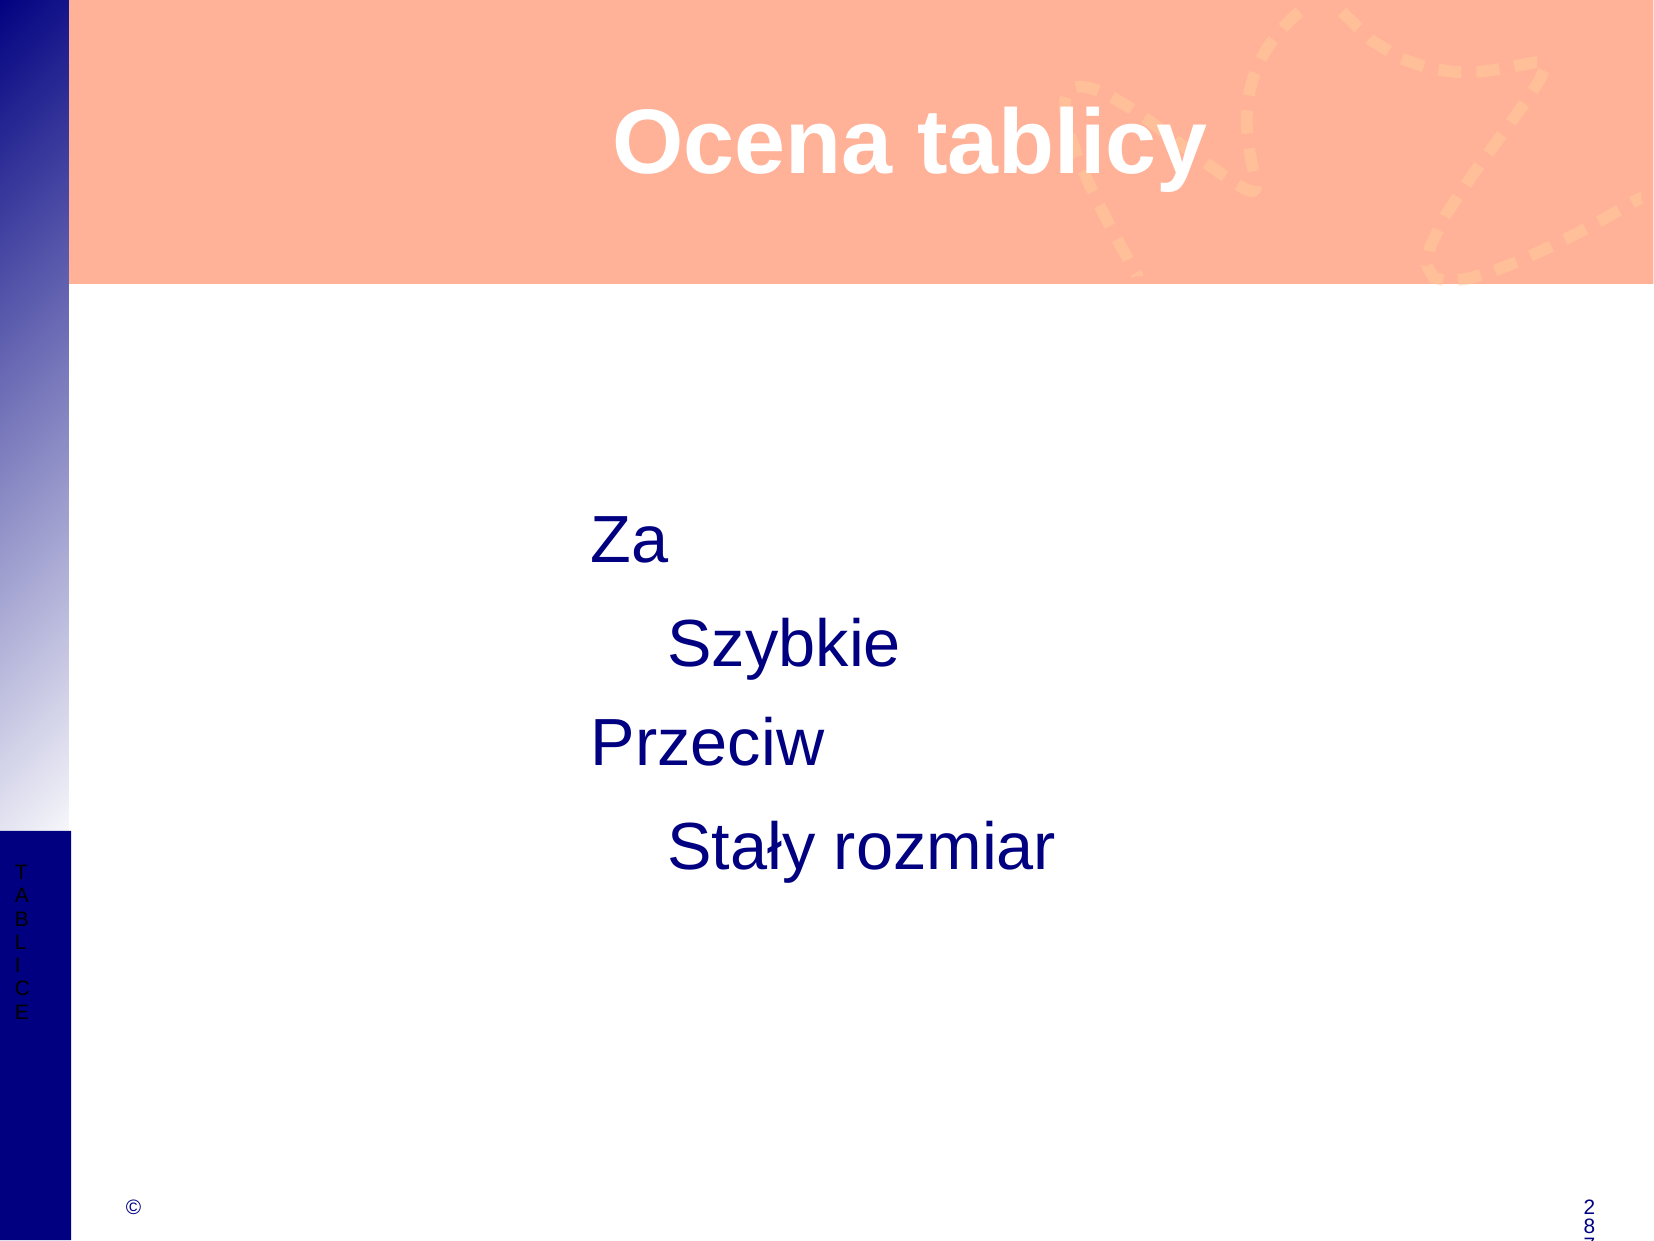

Ocena tablicy
# Za
Szybkie
Przeciw
Stały rozmiar
T
A
B
L
I
C
E